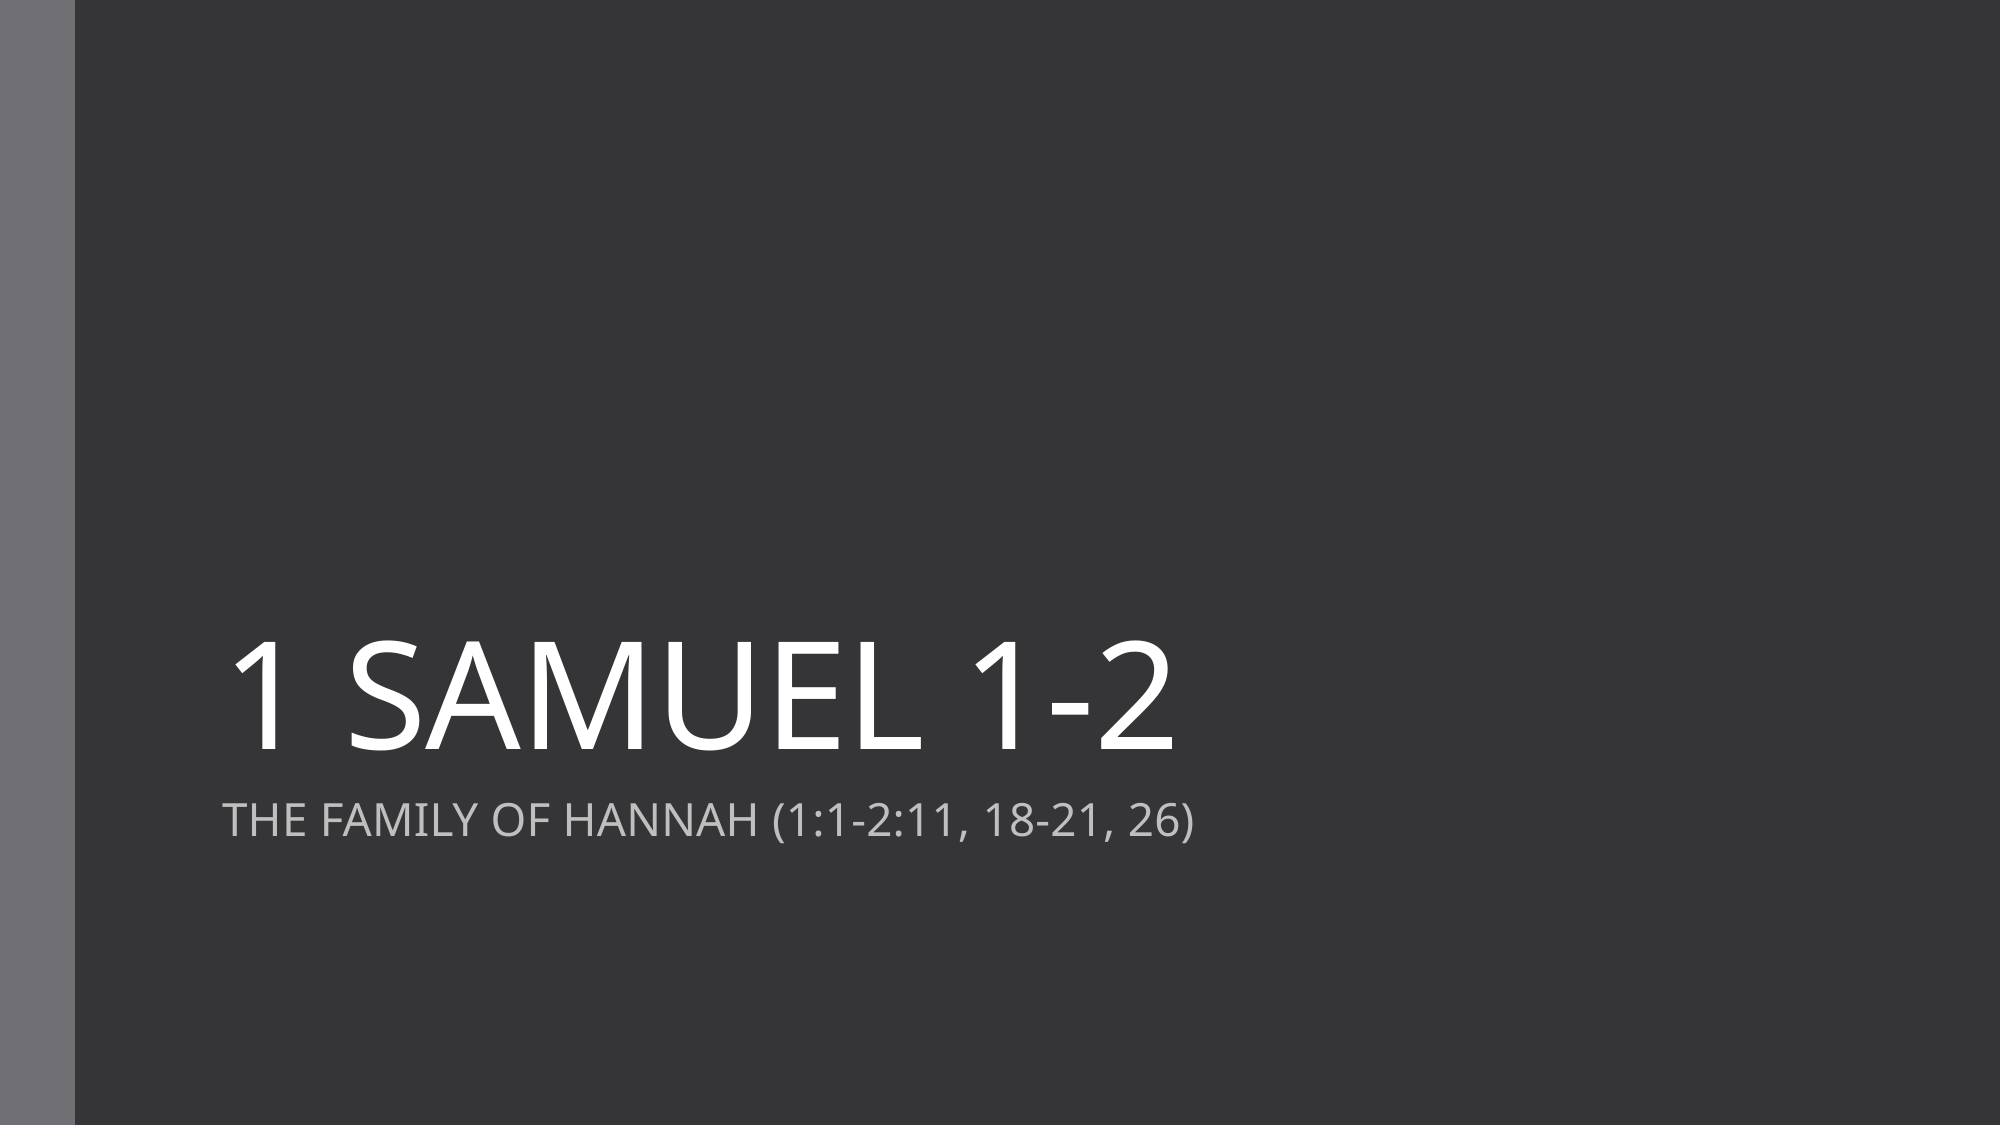

# 1 SAMUEL 1-2
THE FAMILY OF HANNAH (1:1-2:11, 18-21, 26)